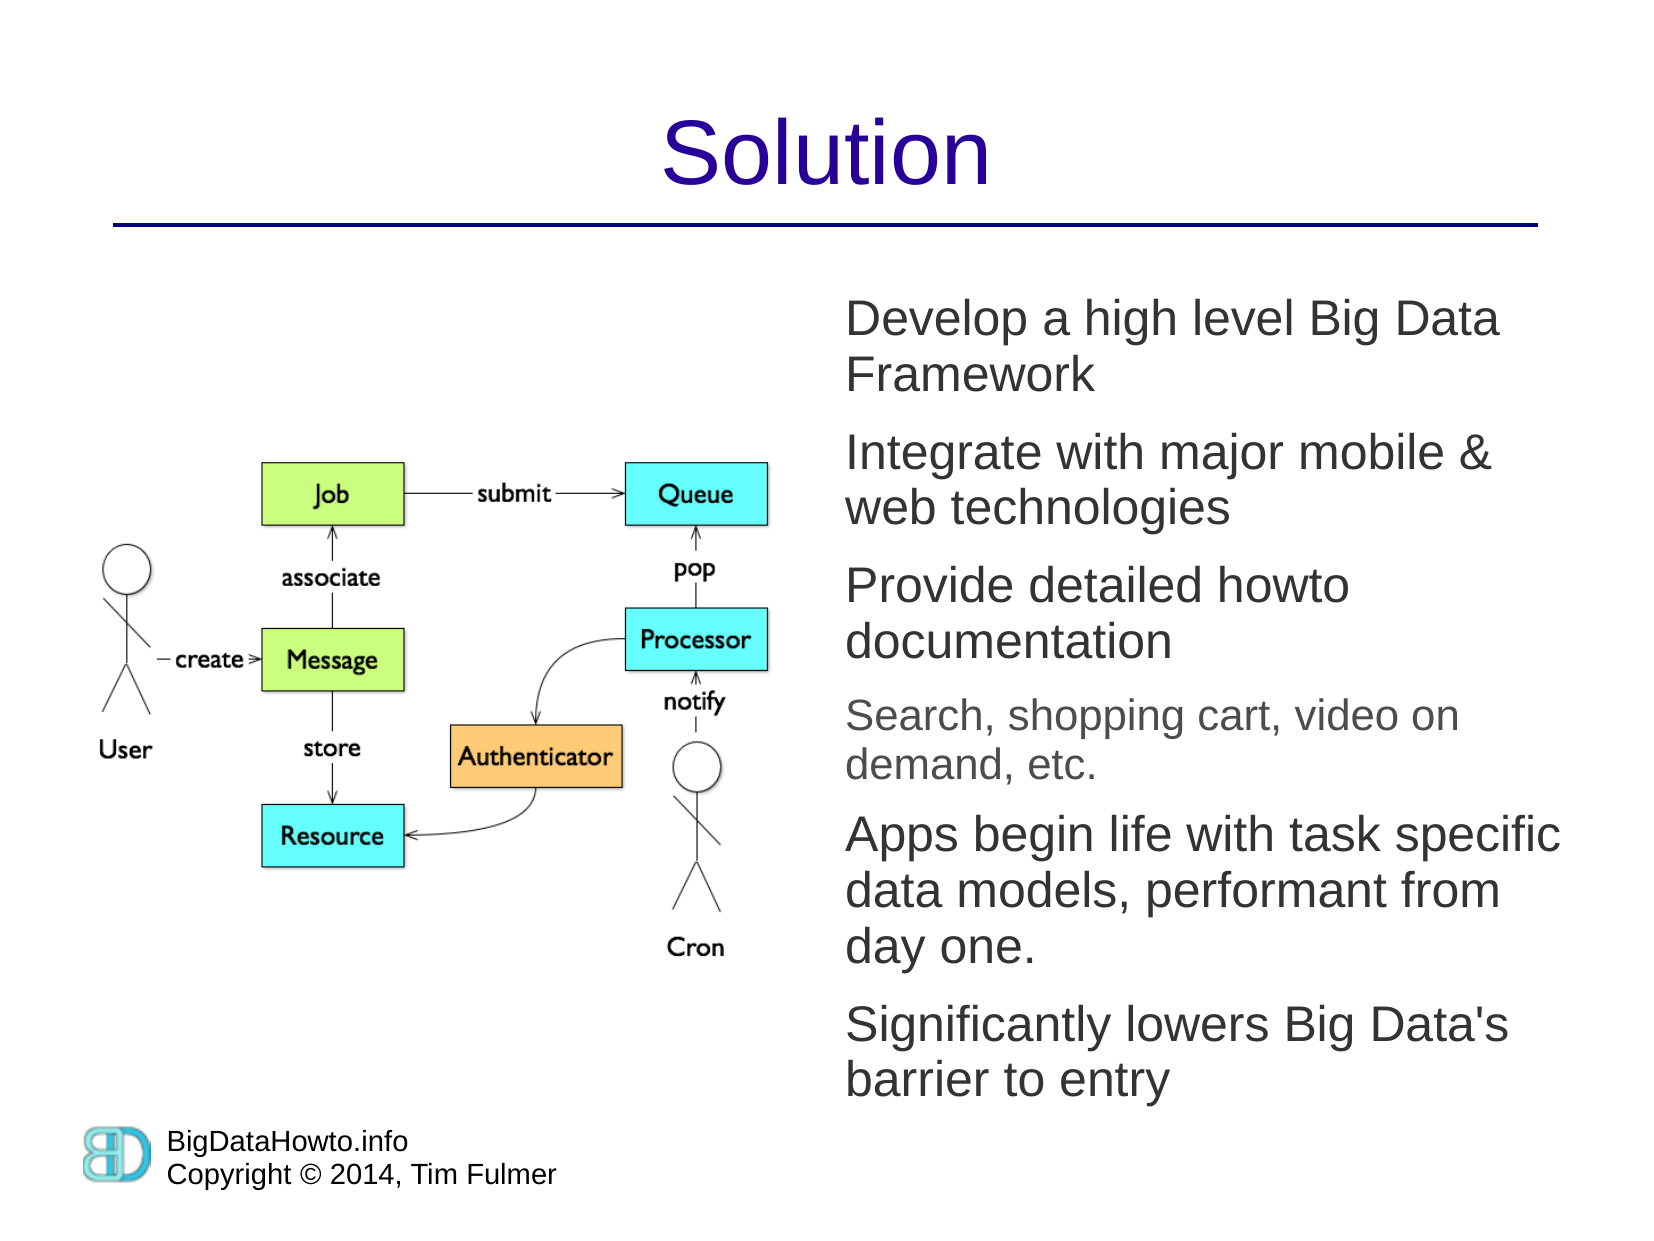

# Solution
Develop a high level Big Data Framework
Integrate with major mobile & web technologies
Provide detailed howto documentation
Search, shopping cart, video on demand, etc.
Apps begin life with task specific data models, performant from day one.
Significantly lowers Big Data's barrier to entry